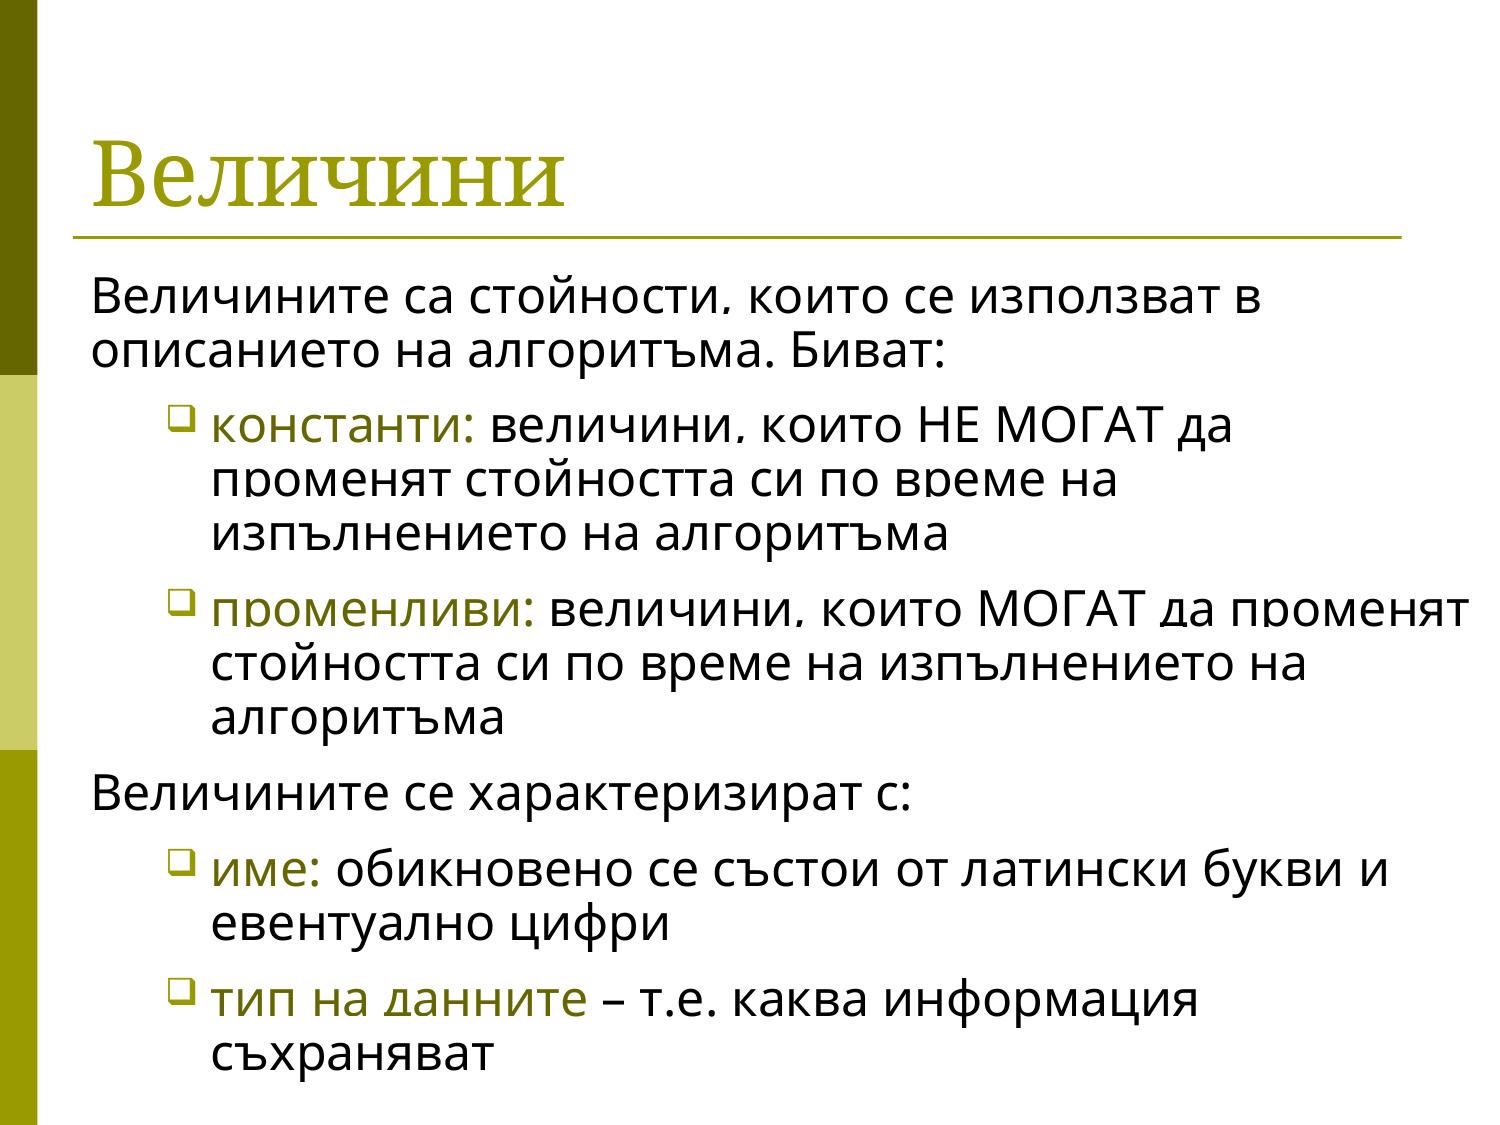

# Величини
Величините са стойности, които се използват в описанието на алгоритъма. Биват:
константи: величини, които НЕ МОГАТ да променят стойността си по време на изпълнението на алгоритъма
променливи: величини, които МОГАТ да променят стойността си по време на изпълнението на алгоритъма
Величините се характеризират с:
име: обикновено се състои от латински букви и евентуално цифри
тип на данните – т.е. каква информация съхраняват